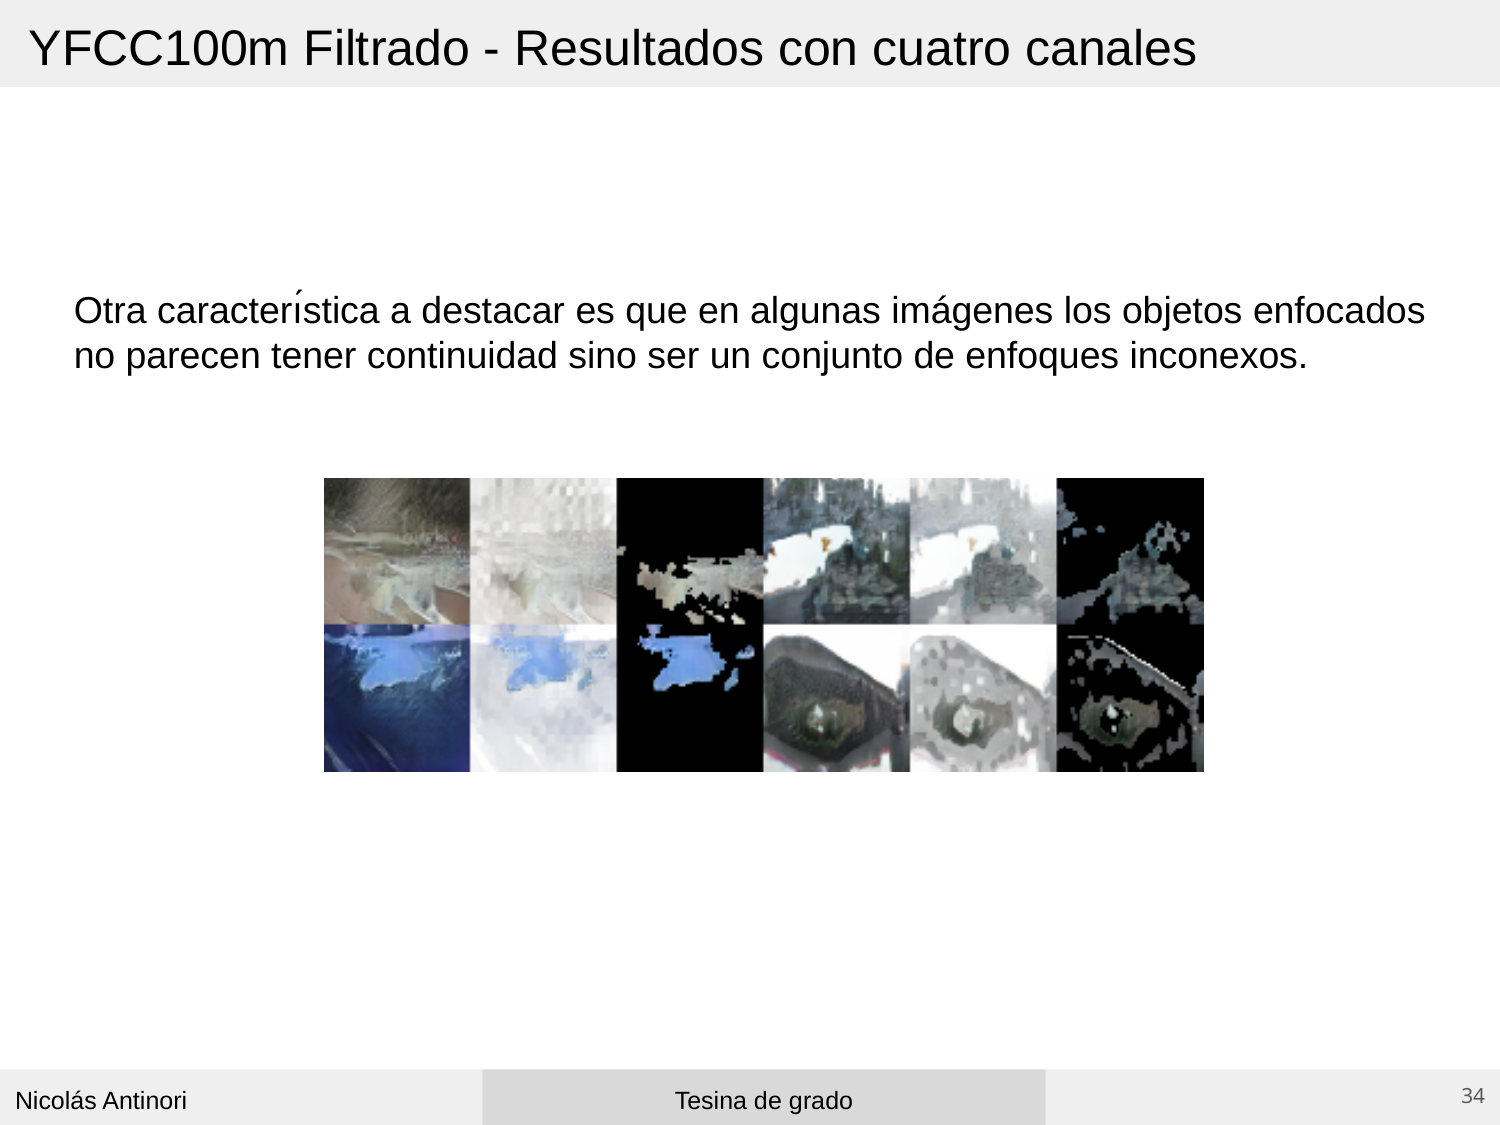

YFCC100m Filtrado - Resultados con cuatro canales
Otra caracterı́stica a destacar es que en algunas imágenes los objetos enfocados no parecen tener continuidad sino ser un conjunto de enfoques inconexos.
Nicolás Antinori
Tesina de grado